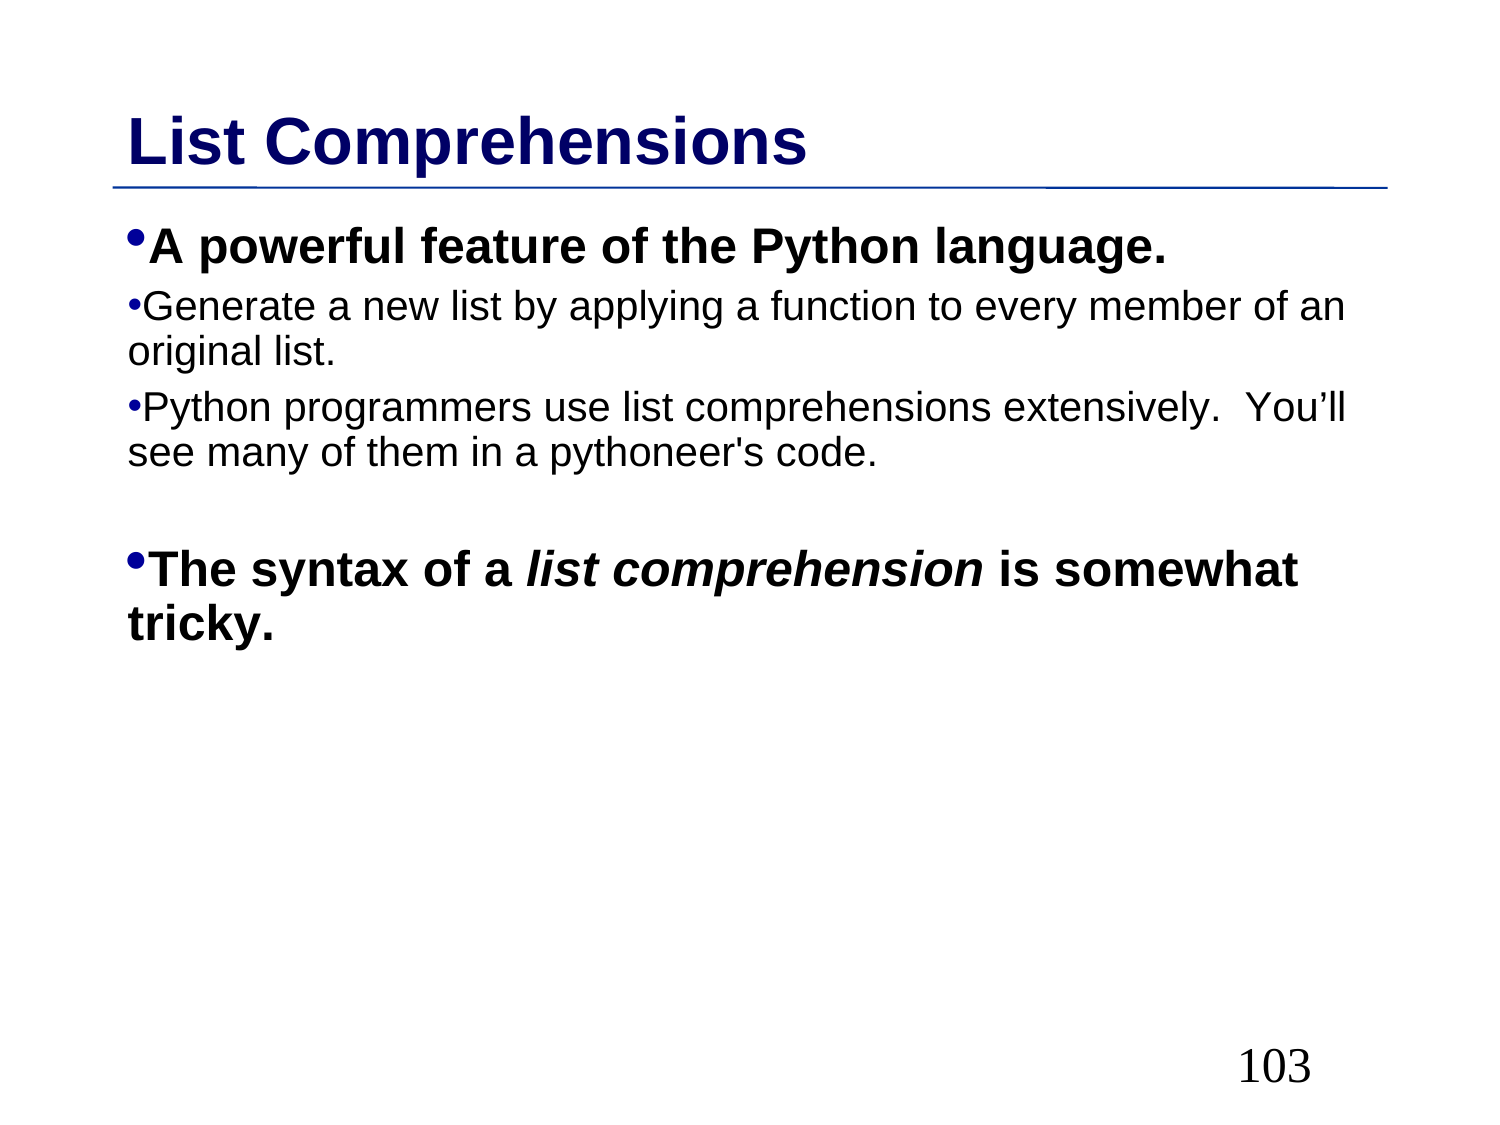

# List Comprehensions
A powerful feature of the Python language.
Generate a new list by applying a function to every member of an original list.
Python programmers use list comprehensions extensively. You’ll see many of them in a pythoneer's code.
The syntax of a list comprehension is somewhat tricky.